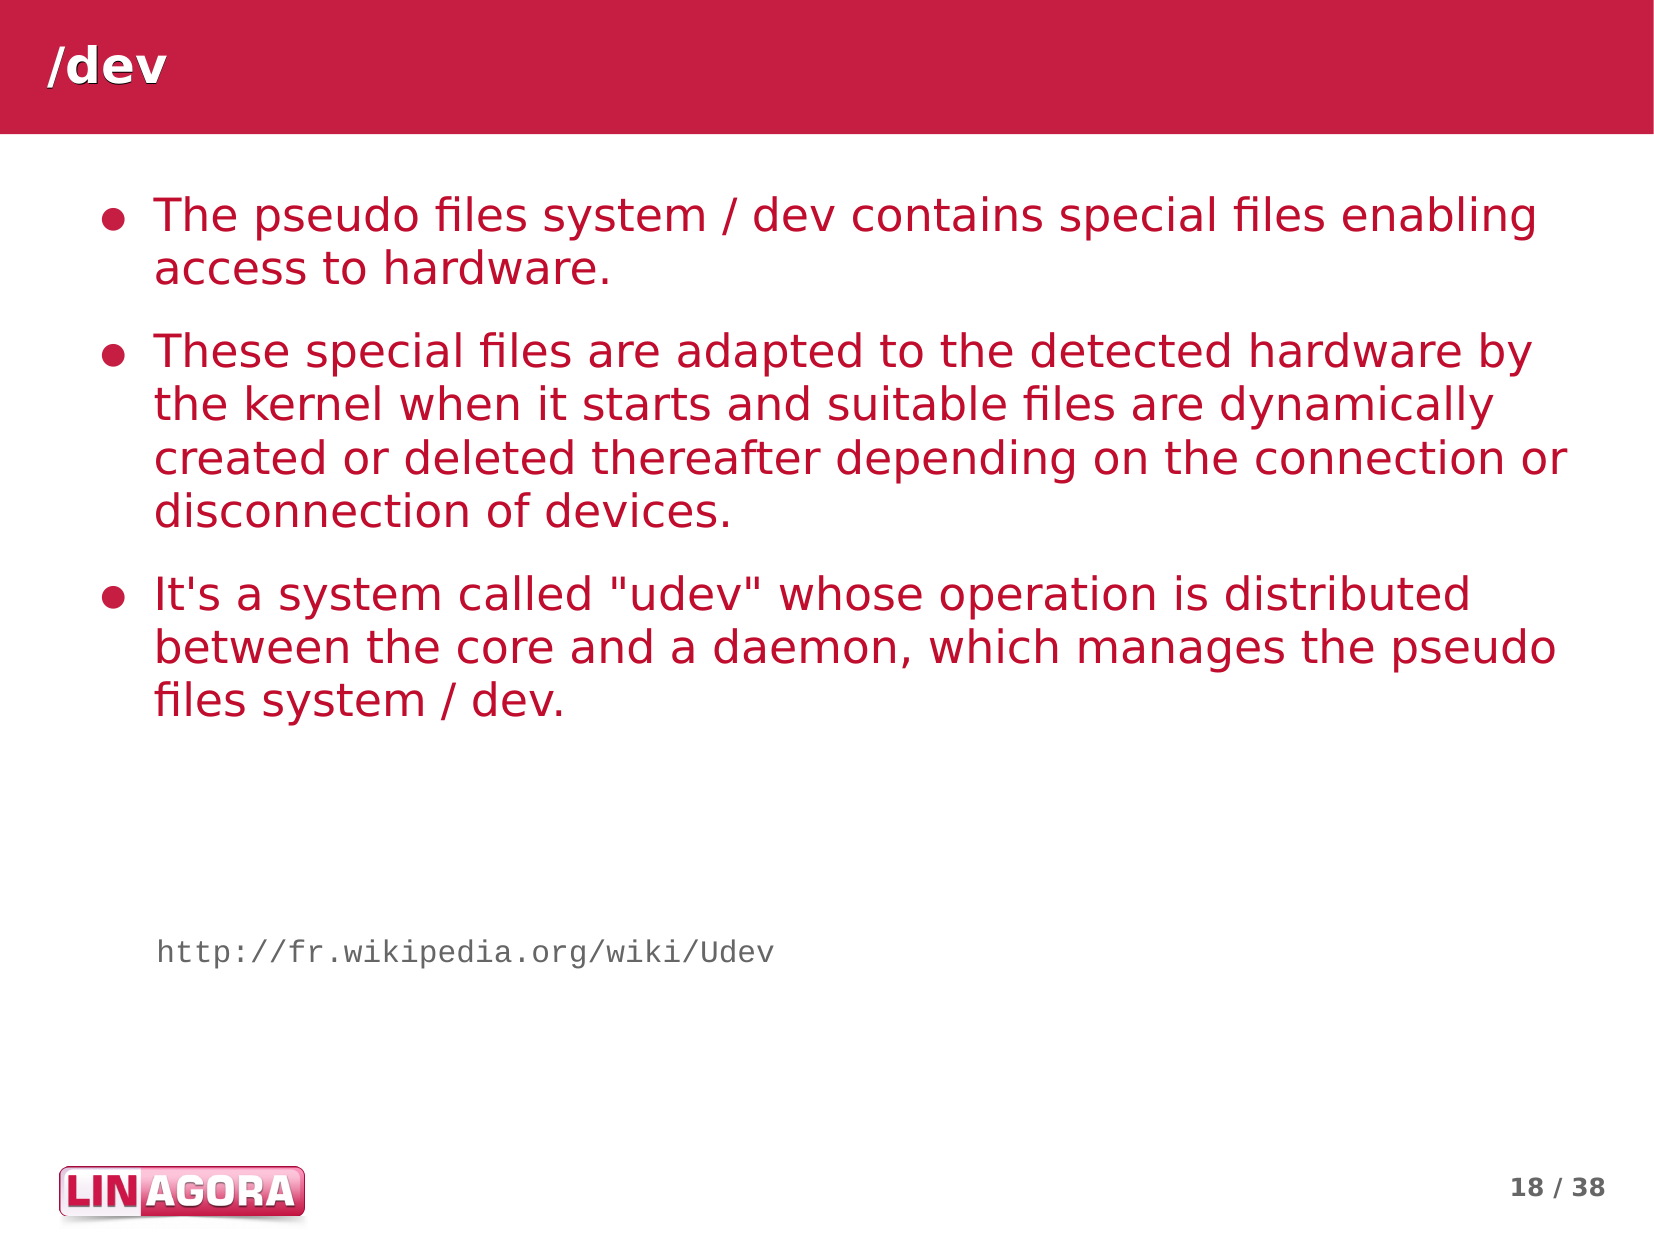

# /dev
The pseudo files system / dev contains special files enabling access to hardware.
These special files are adapted to the detected hardware by the kernel when it starts and suitable files are dynamically created or deleted thereafter depending on the connection or disconnection of devices.
It's a system called "udev" whose operation is distributed between the core and a daemon, which manages the pseudo files system / dev.
http://fr.wikipedia.org/wiki/Udev